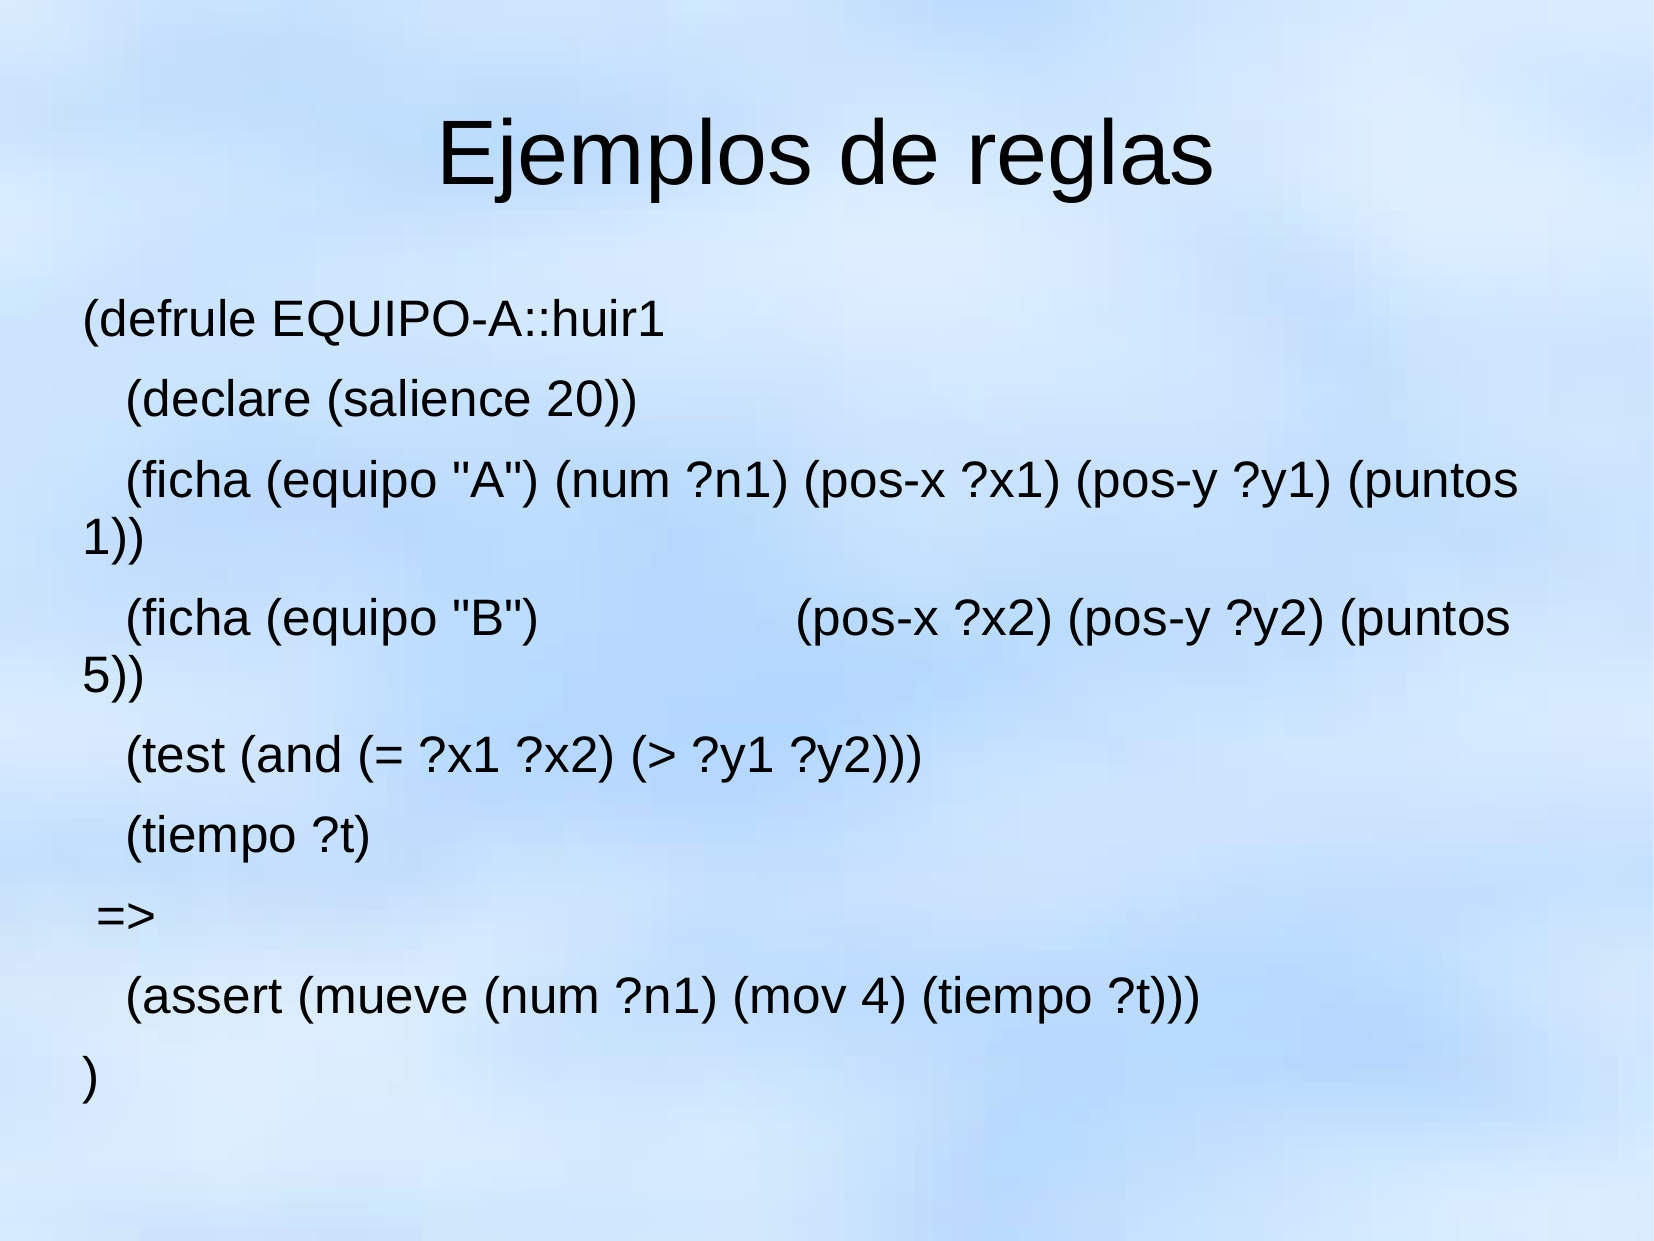

# Ejemplos de reglas
(defrule EQUIPO-A::huir1
 (declare (salience 20))
 (ficha (equipo "A") (num ?n1) (pos-x ?x1) (pos-y ?y1) (puntos 1))
 (ficha (equipo "B") (pos-x ?x2) (pos-y ?y2) (puntos 5))
 (test (and (= ?x1 ?x2) (> ?y1 ?y2)))
 (tiempo ?t)
 =>
 (assert (mueve (num ?n1) (mov 4) (tiempo ?t)))
)